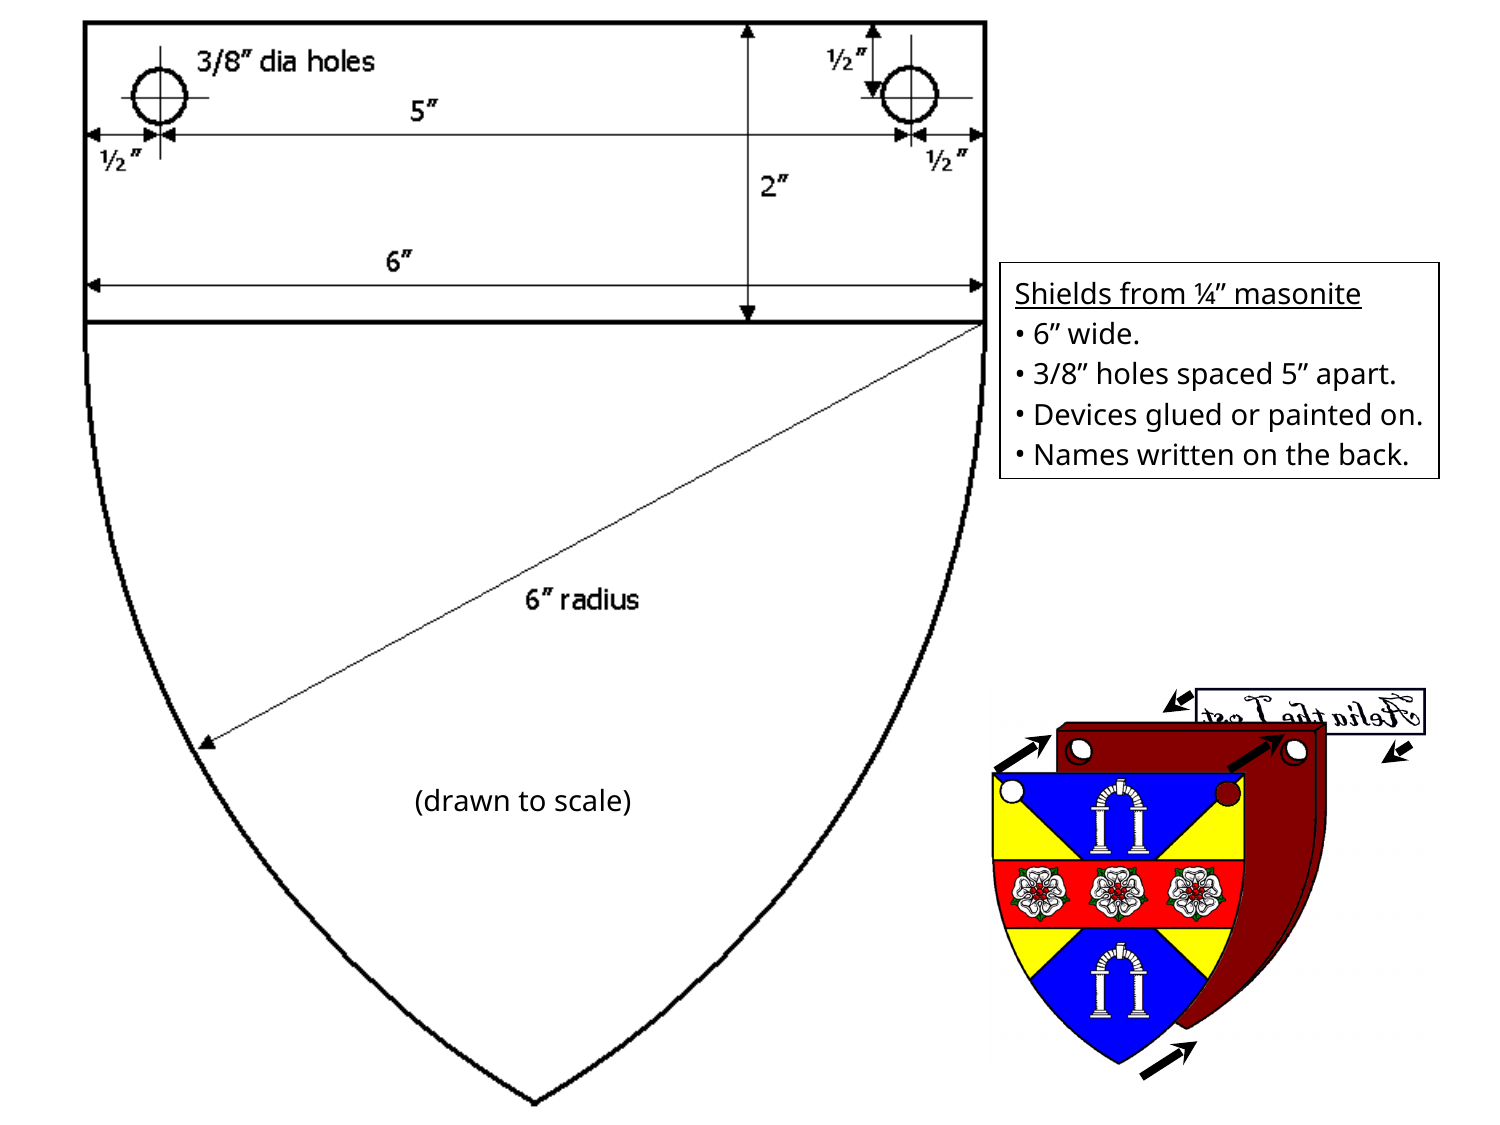

Shields from ¼” masonite
 6” wide.
 3/8” holes spaced 5” apart.
 Devices glued or painted on.
 Names written on the back.
(drawn to scale)